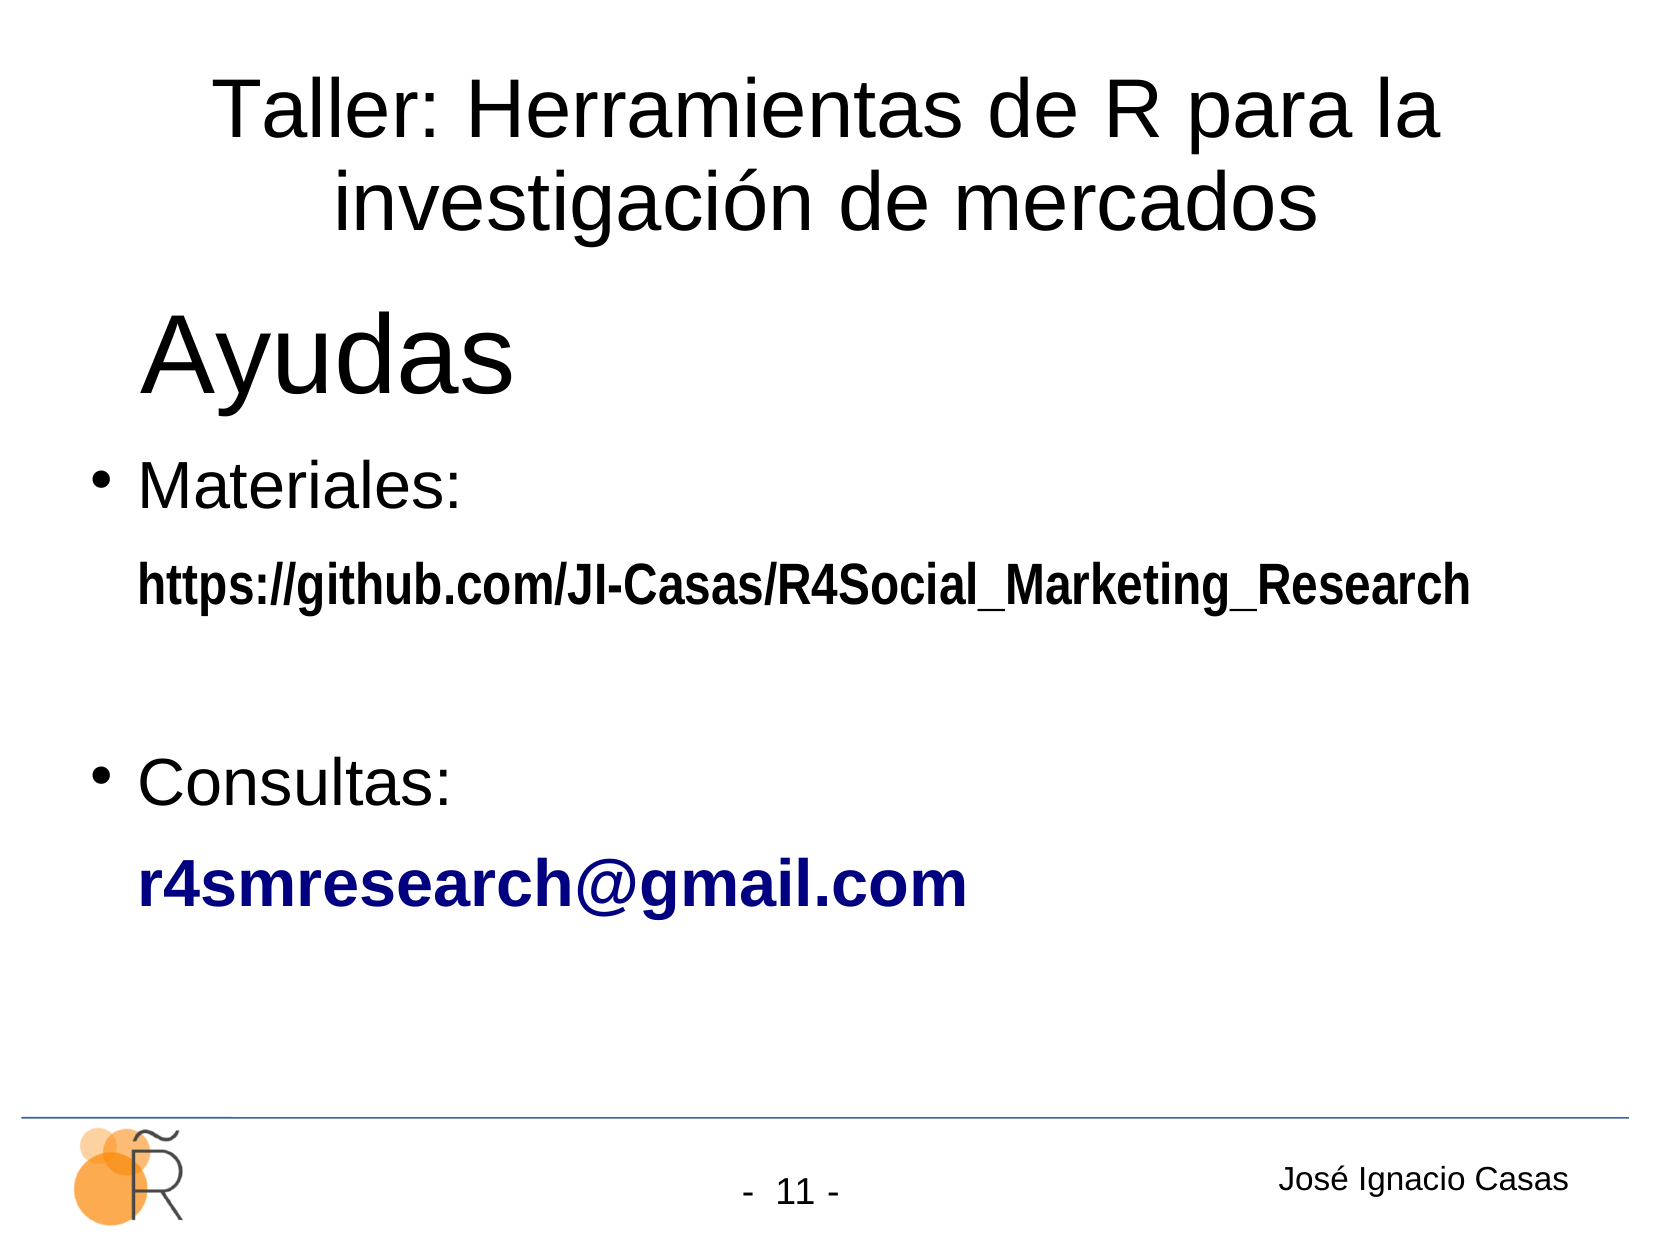

# Taller: Herramientas de R para la investigación de mercados
Ayudas
Materiales:
https://github.com/JI-Casas/R4Social_Marketing_Research
Consultas:
r4smresearch@gmail.com
11